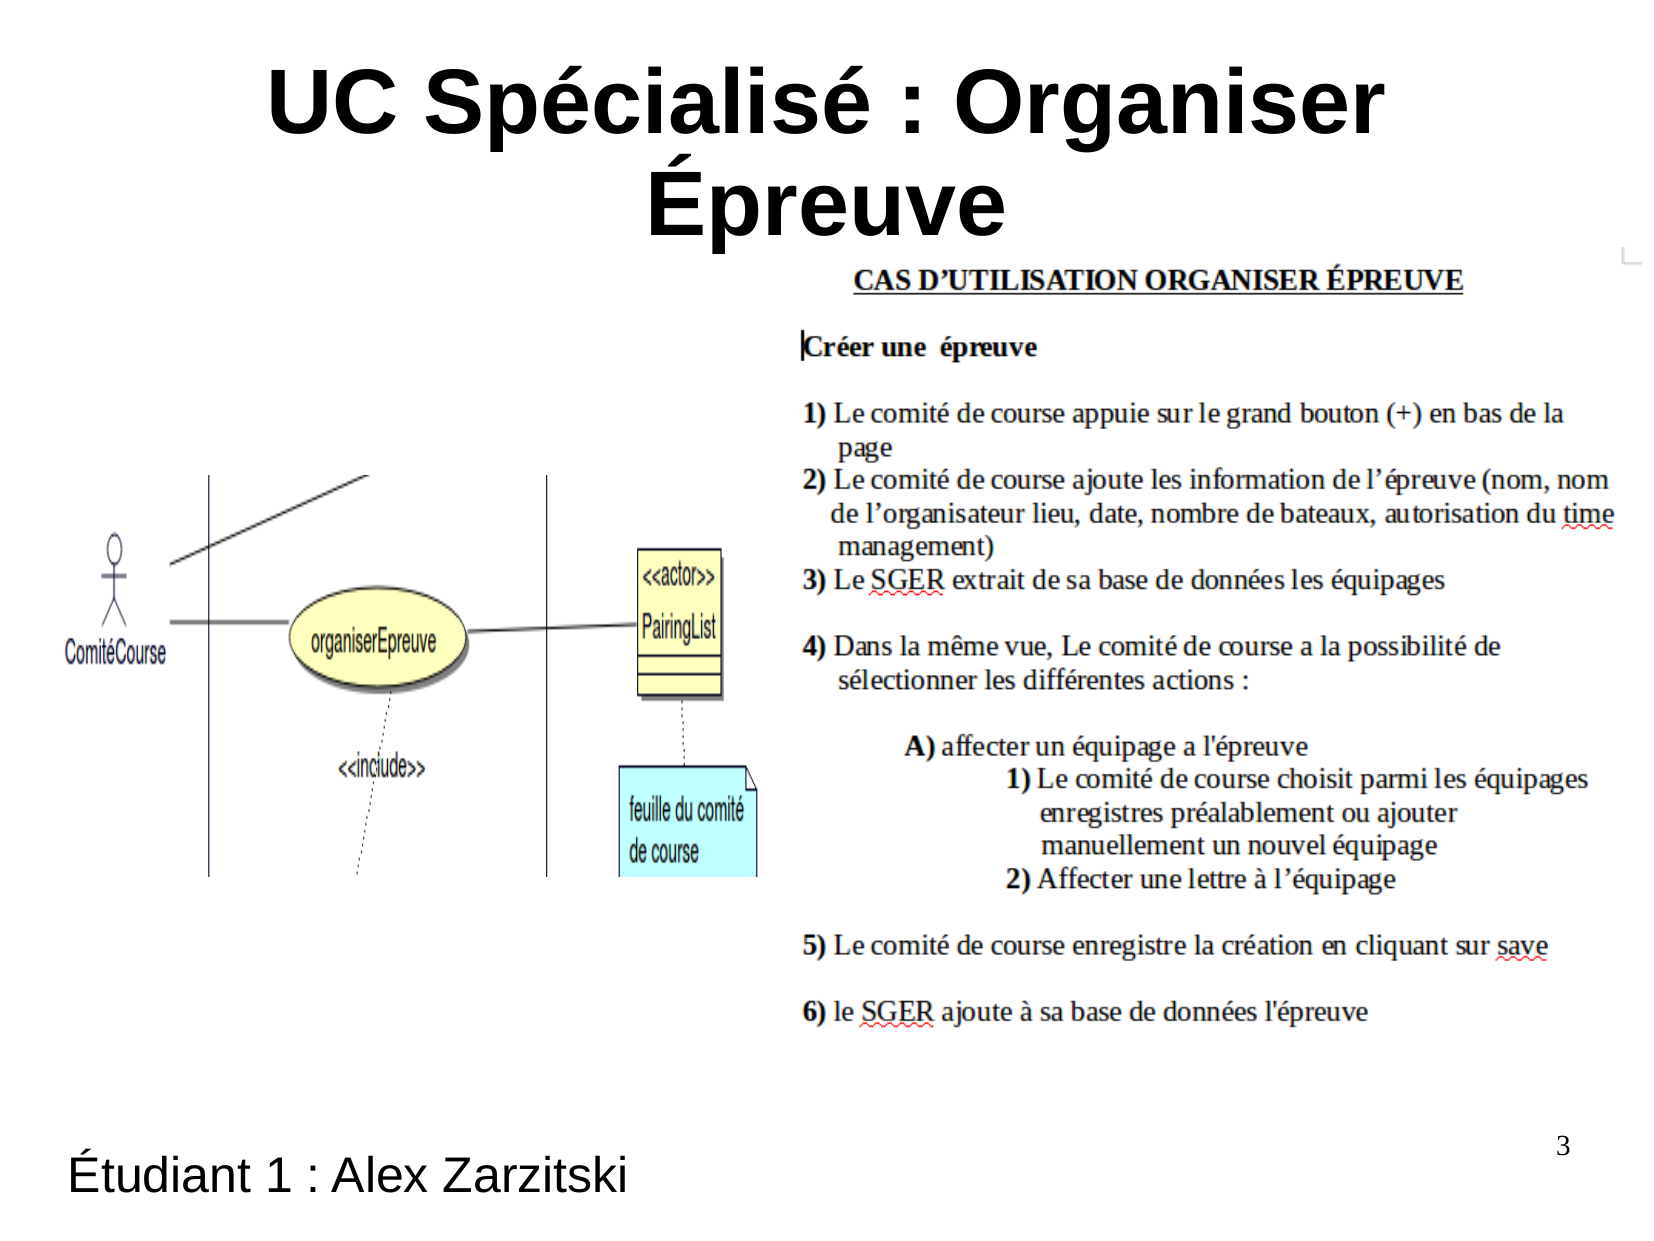

# UC Spécialisé : Organiser Épreuve
3
Étudiant 1 : Alex Zarzitski